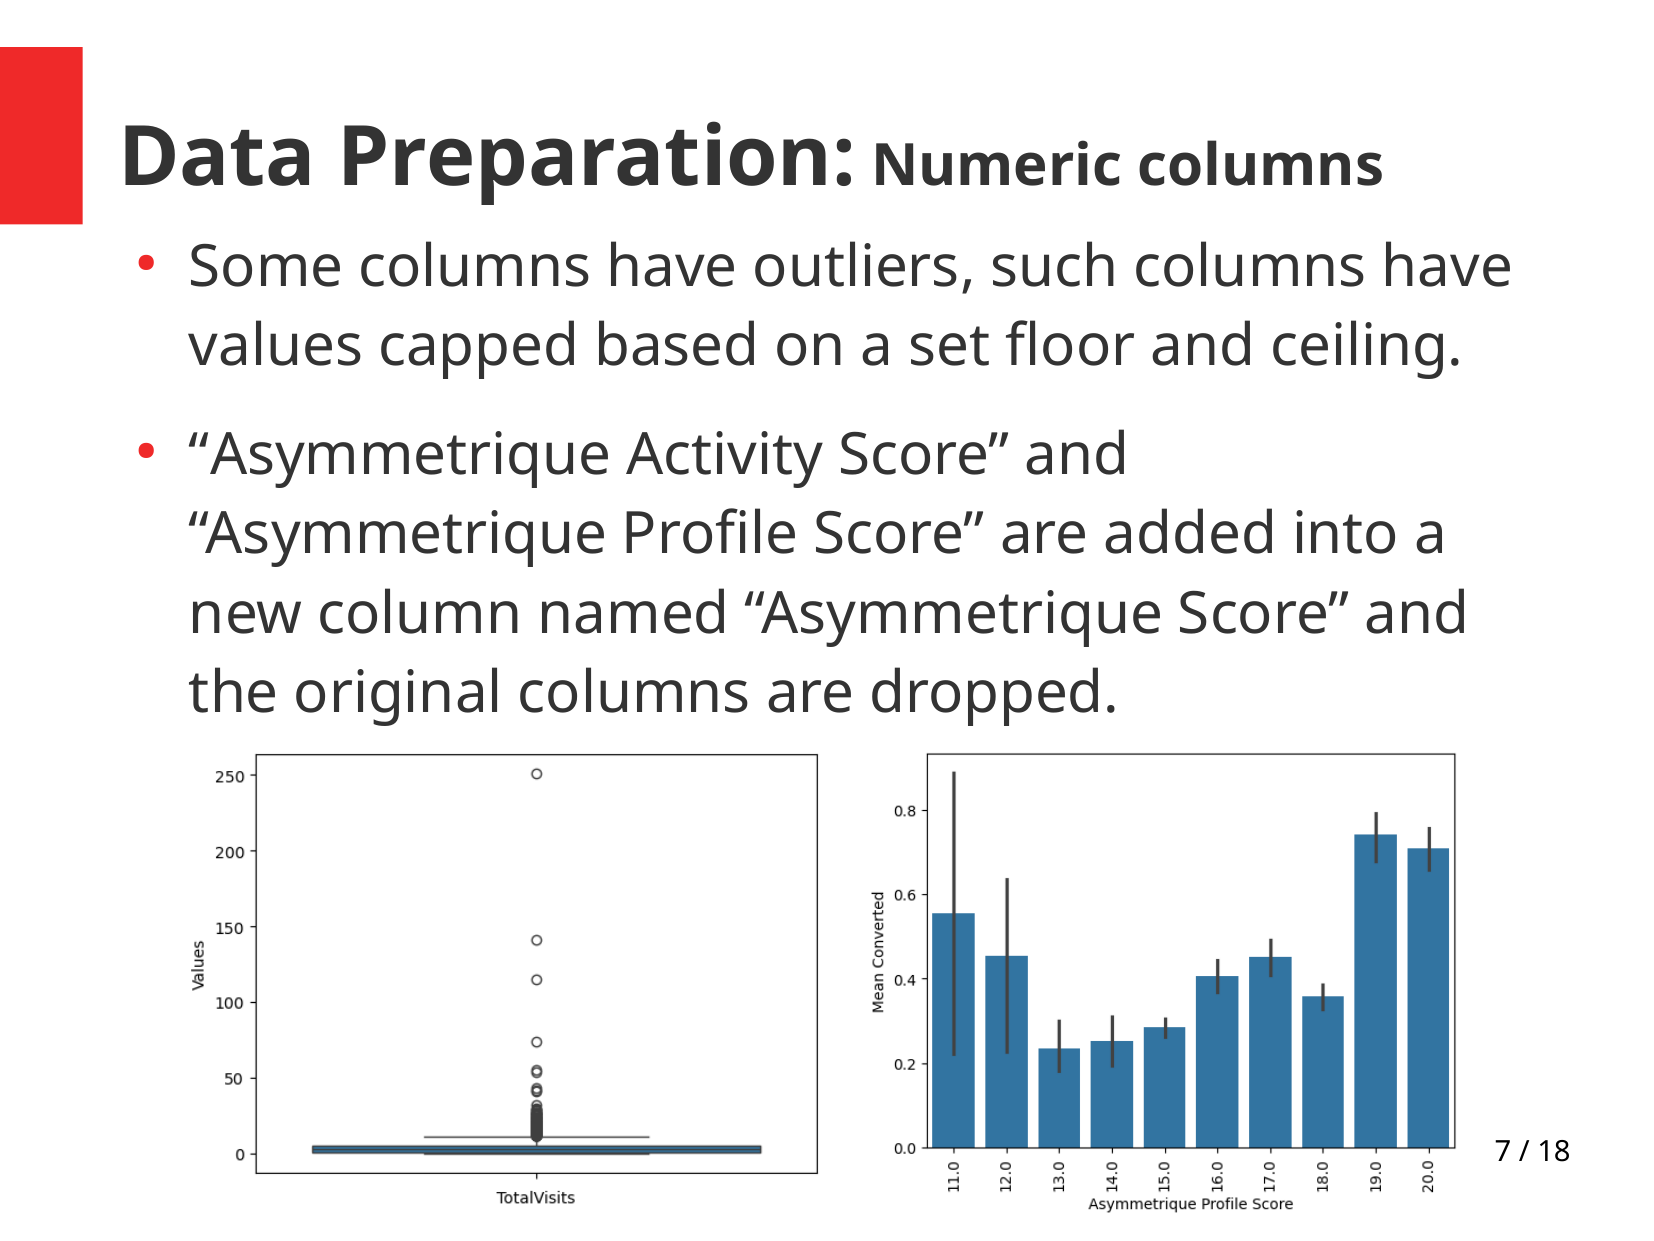

# Data Preparation: Numeric columns
Some columns have outliers, such columns have values capped based on a set floor and ceiling.
“Asymmetrique Activity Score” and “Asymmetrique Profile Score” are added into a new column named “Asymmetrique Score” and the original columns are dropped.
7